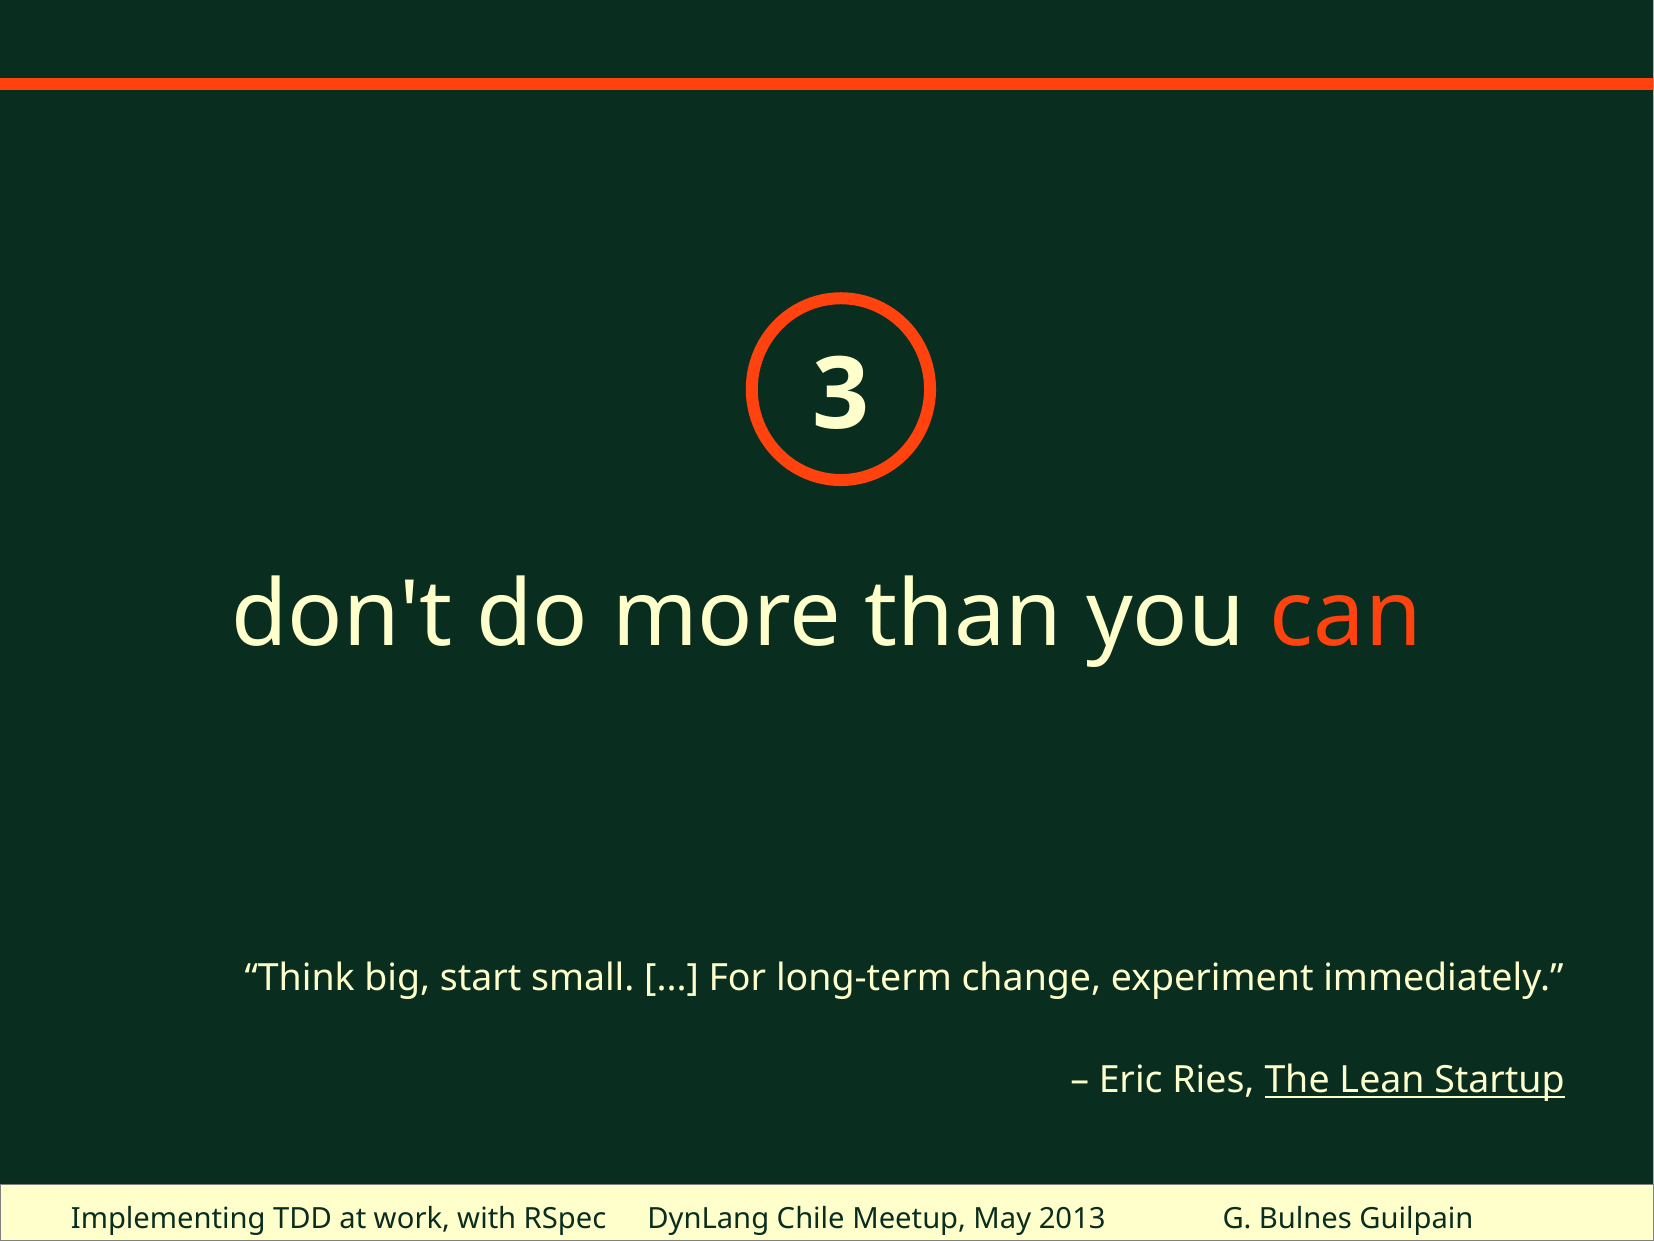

# don't do more than you can
3
“Think big, start small. [...] For long-term change, experiment immediately.”
– Eric Ries, The Lean Startup
Implementing TDD at work, with RSpec
DynLang Chile Meetup, May 2013
G. Bulnes Guilpain